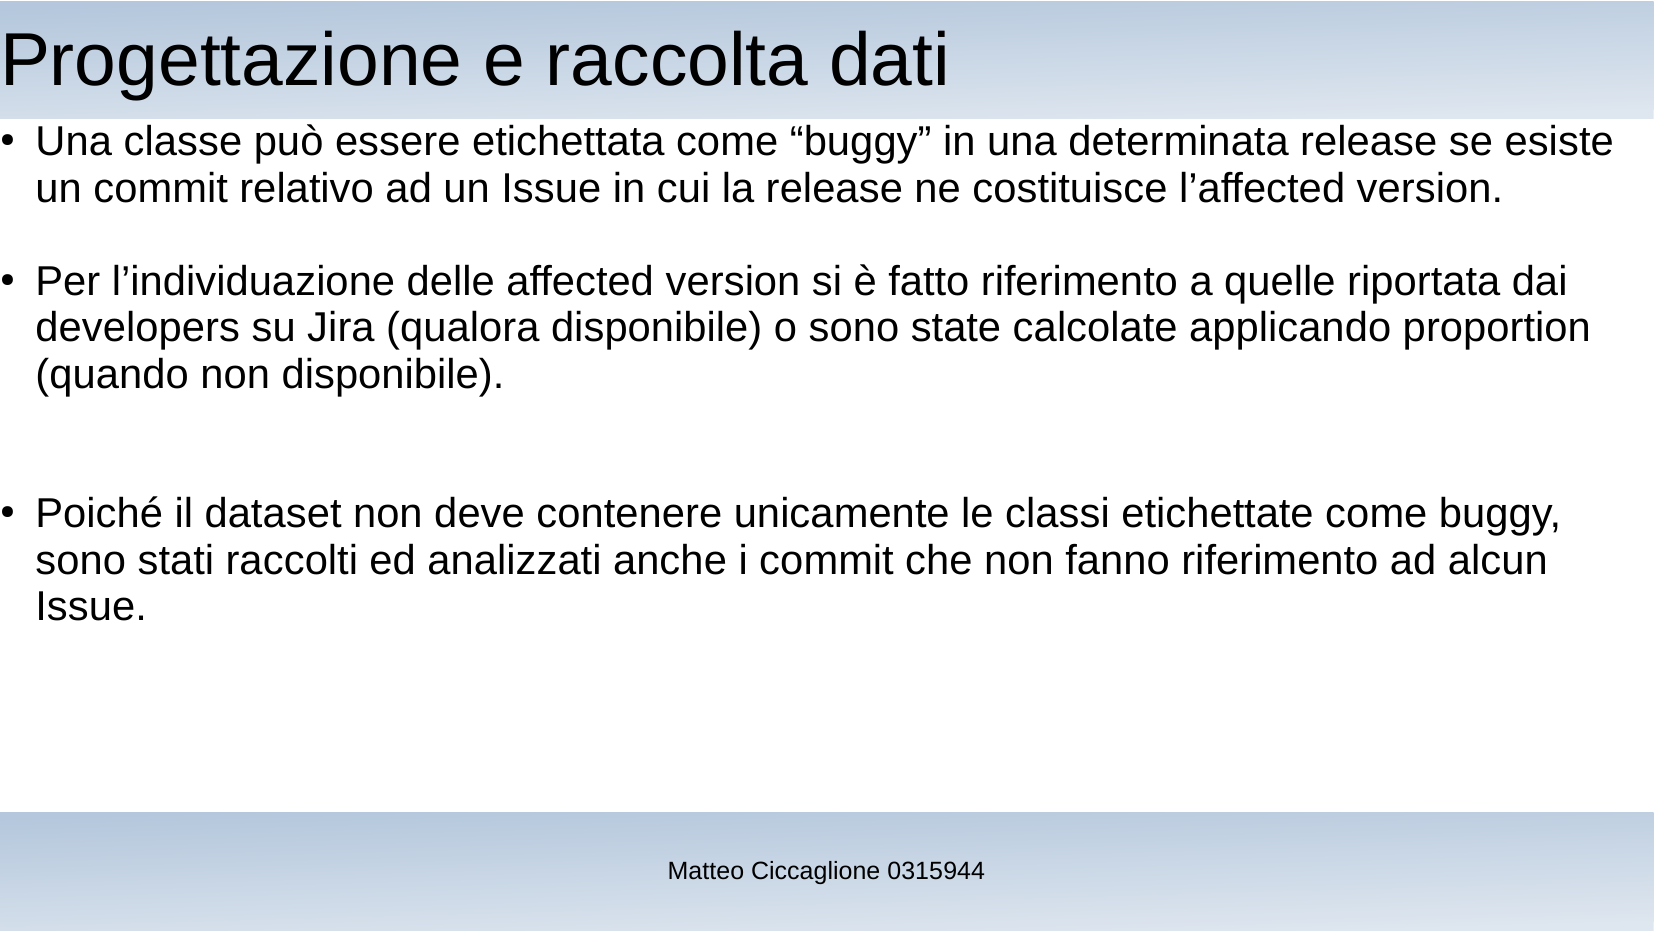

Progettazione e raccolta dati
# Una classe può essere etichettata come “buggy” in una determinata release se esiste un commit relativo ad un Issue in cui la release ne costituisce l’affected version.
Per l’individuazione delle affected version si è fatto riferimento a quelle riportata dai developers su Jira (qualora disponibile) o sono state calcolate applicando proportion (quando non disponibile).
Poiché il dataset non deve contenere unicamente le classi etichettate come buggy, sono stati raccolti ed analizzati anche i commit che non fanno riferimento ad alcun Issue.
Matteo Ciccaglione 0315944